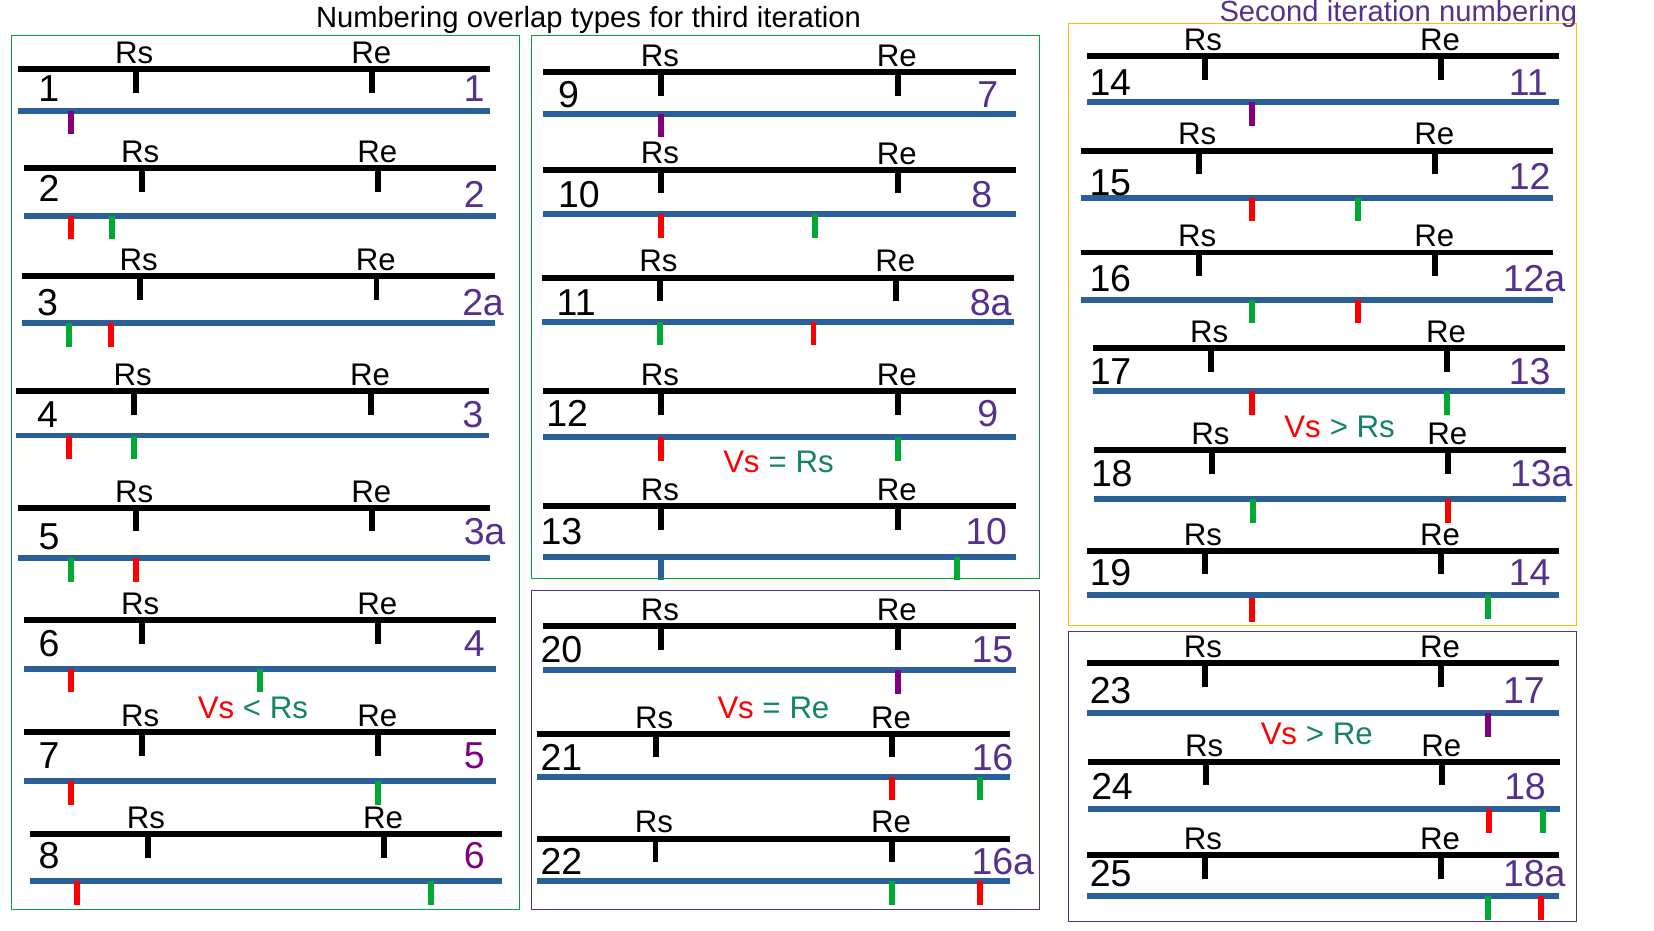

Second iteration numbering
Numbering overlap types for third iteration
Rs
Re
Rs
Re
Rs
Re
14
11
1
1
9
7
Rs
Re
Rs
Re
Rs
Re
12
15
2
2
10
8
Rs
Re
Rs
Re
Rs
Re
16
12a
3
2a
11
8a
Rs
Re
17
13
Rs
Re
Rs
Re
12
9
4
3
Vs > Rs
Rs
Re
Vs = Rs
18
13a
Rs
Re
Rs
Re
3a
13
10
5
Rs
Re
19
14
Rs
Re
Rs
Re
6
4
20
15
Rs
Re
23
17
Vs < Rs
Vs = Re
Rs
Re
Rs
Re
Vs > Re
Rs
Re
7
5
21
16
24
18
Rs
Re
Rs
Re
Rs
Re
8
6
22
16a
25
18a